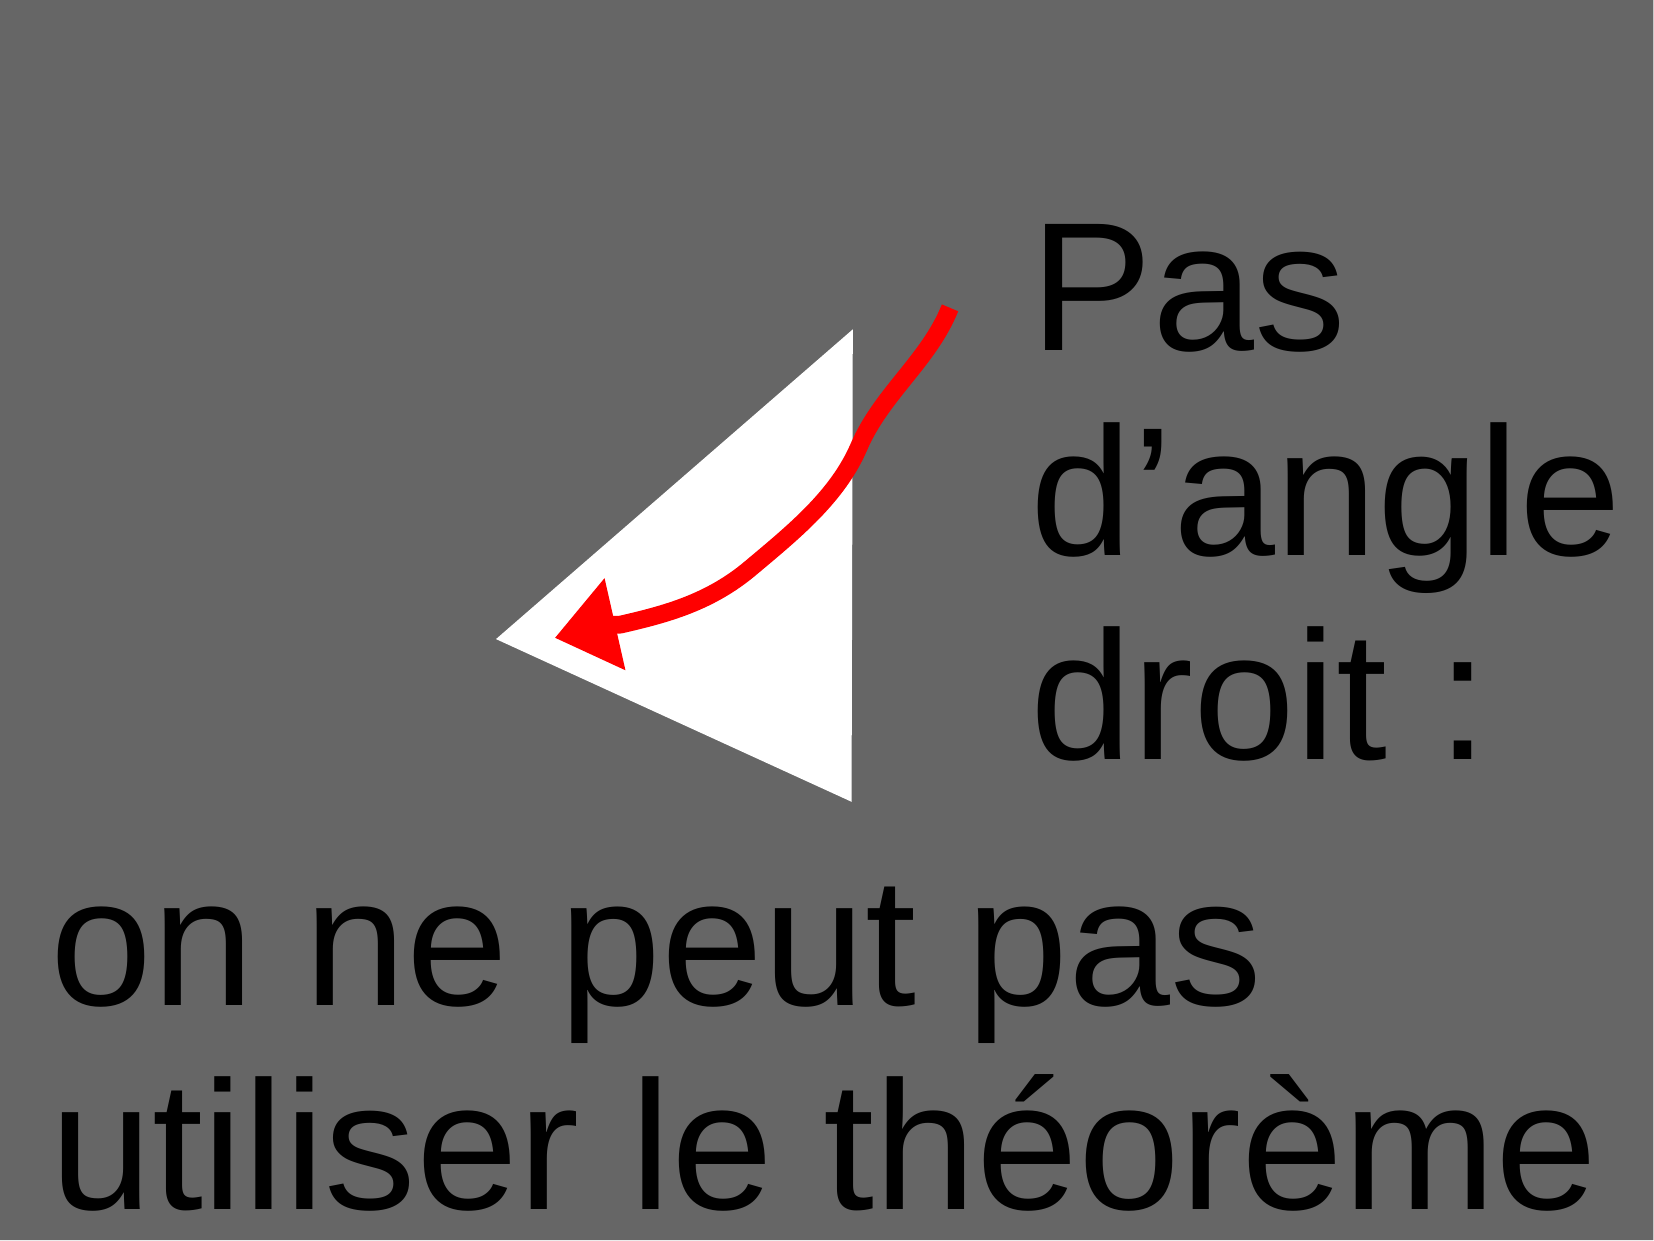

Pas
d’angle
droit :
on ne peut pas
utiliser le théorème